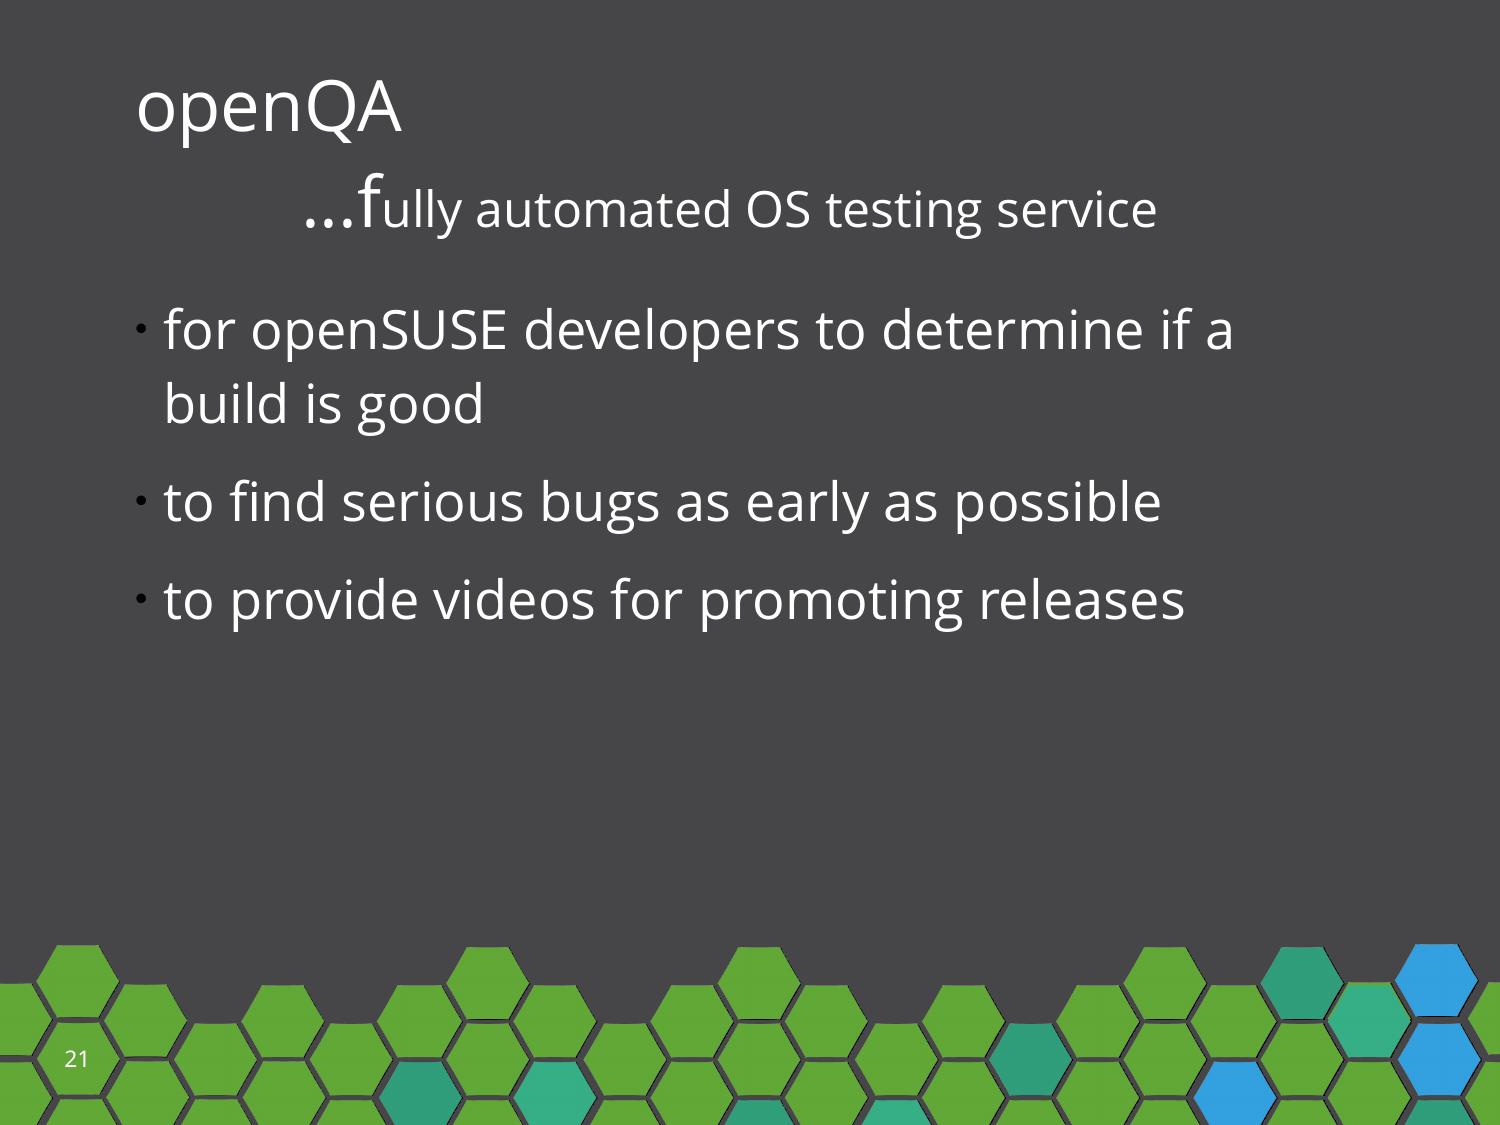

# openQA ...fully automated OS testing service
for openSUSE developers to determine if a build is good
to find serious bugs as early as possible
to provide videos for promoting releases